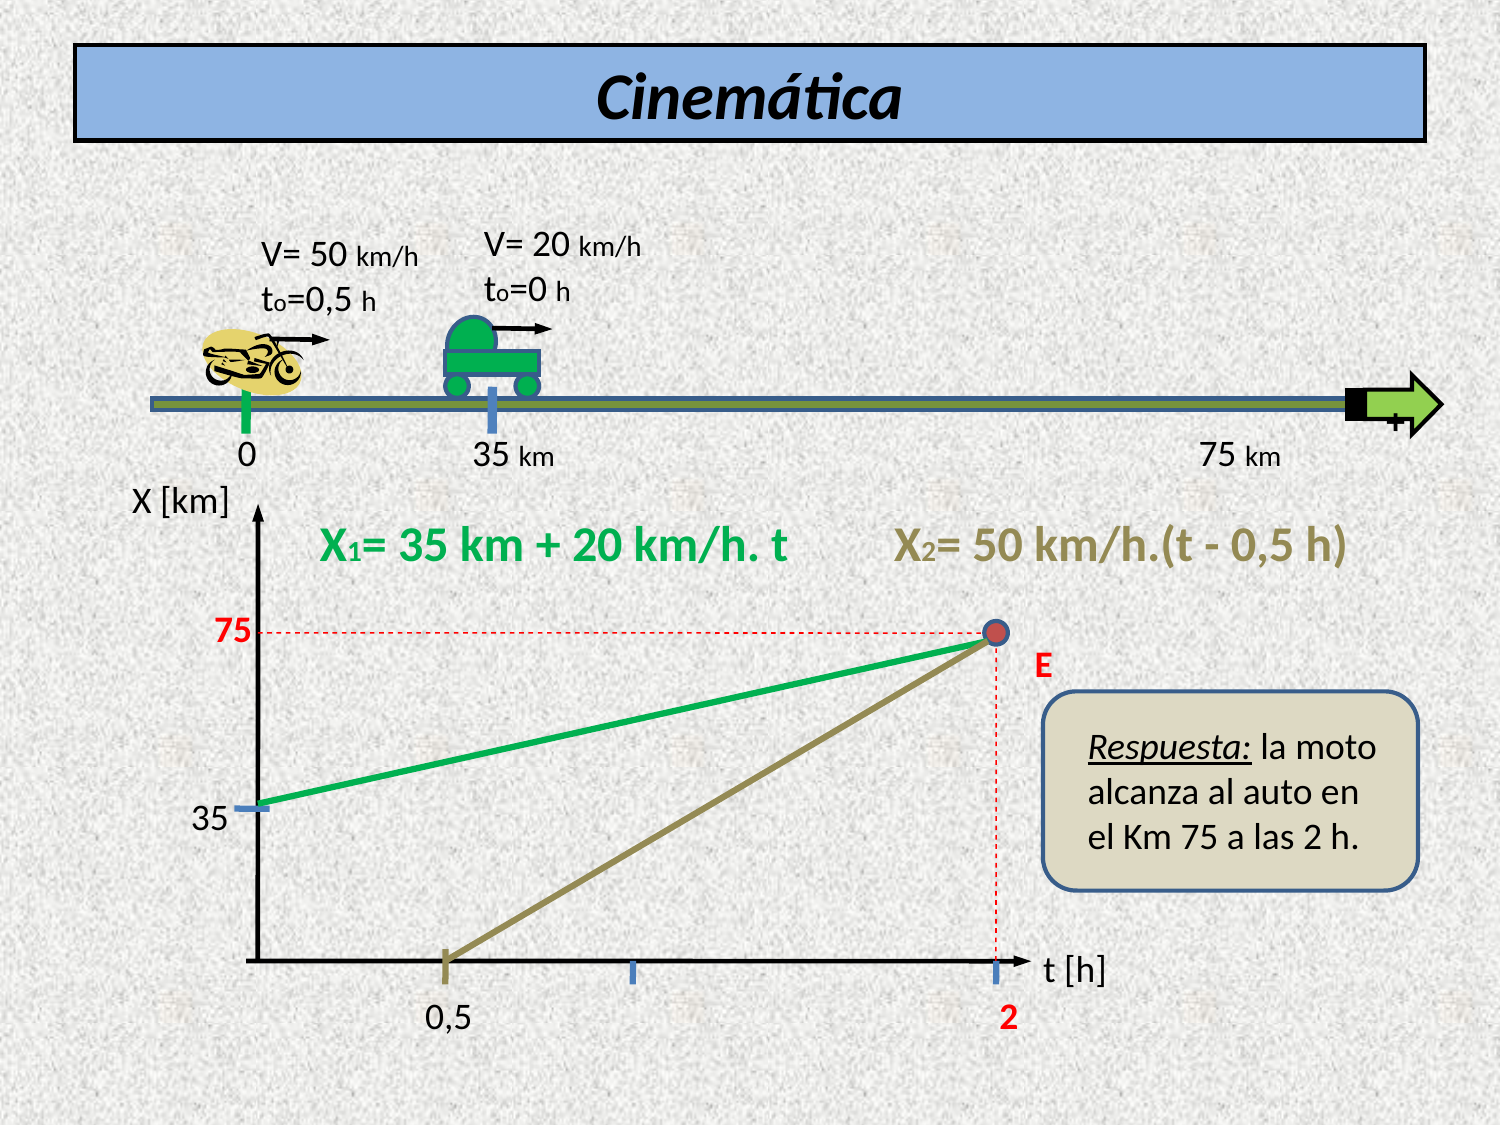

# Cinemática
V= 20 km/h
to=0 h
V= 50 km/h
to=0,5 h
+
0
35 km
75 km
X [km]
X1= 35 km + 20 km/h. t
X2= 50 km/h.(t - 0,5 h)
75
E
2
Respuesta: la moto alcanza al auto en el Km 75 a las 2 h.
35
 t [h]
0,5